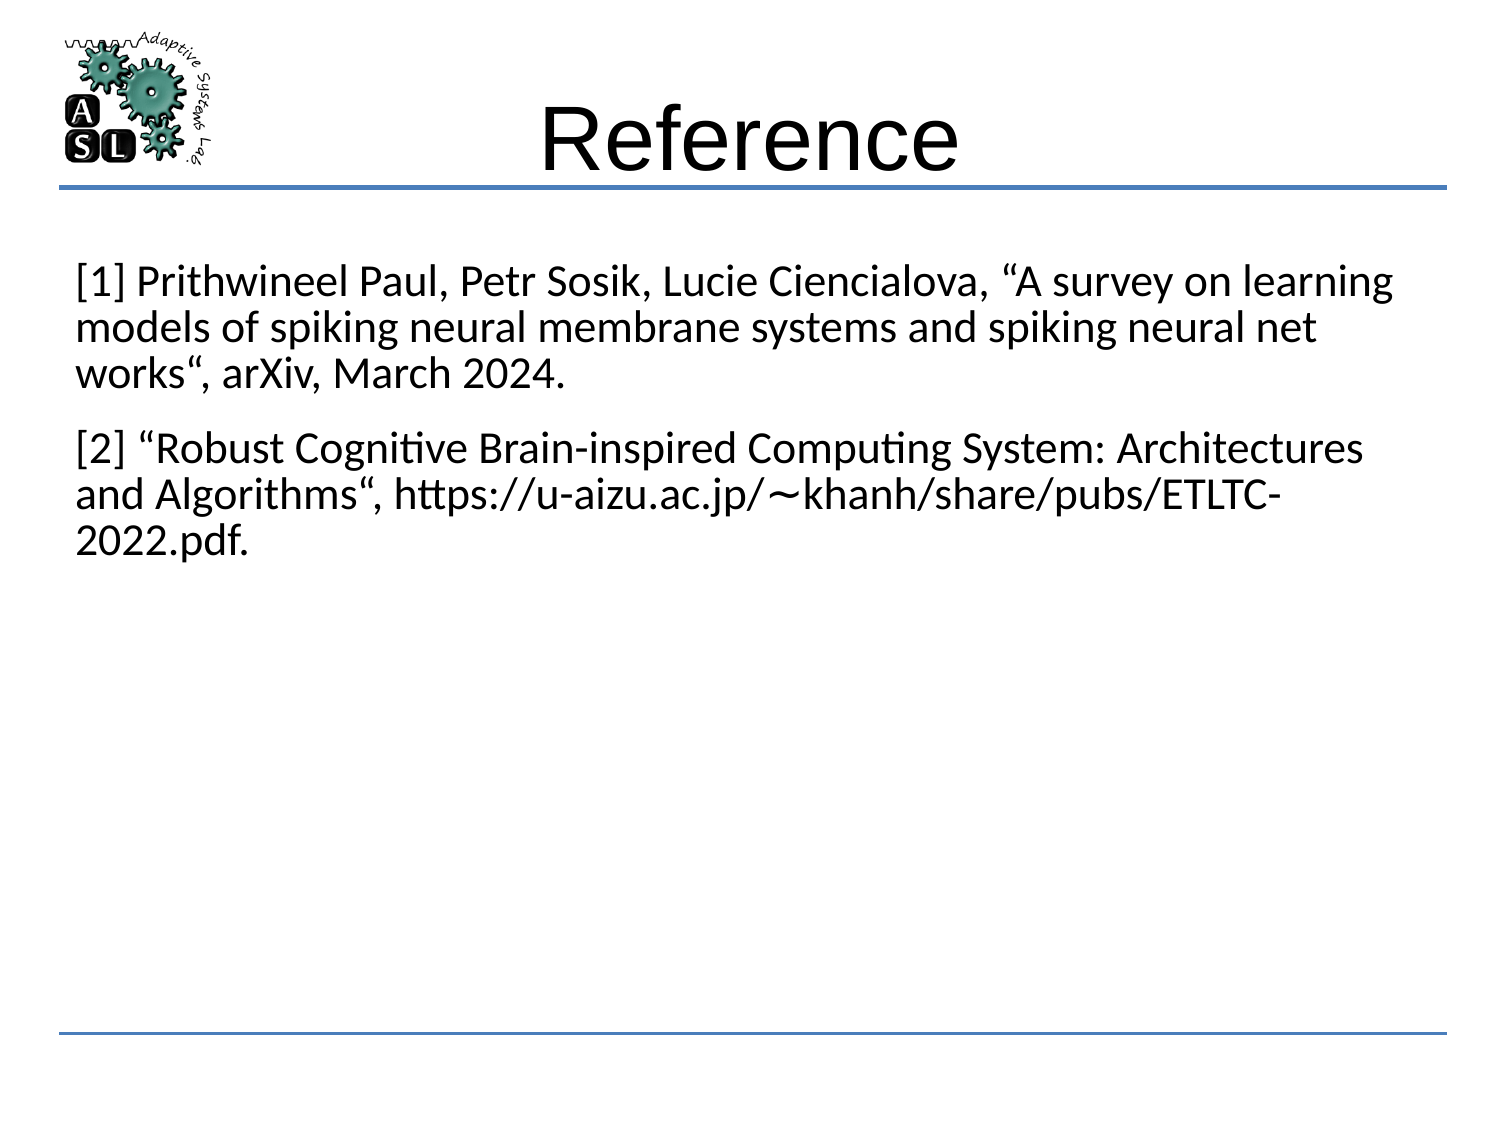

# Reference
[1] Prithwineel Paul, Petr Sosik, Lucie Ciencialova, “A survey on learning models of spiking neural membrane systems and spiking neural net works“, arXiv, March 2024.
[2] “Robust Cognitive Brain-inspired Computing System: Architectures and Algorithms“, https://u-aizu.ac.jp/∼khanh/share/pubs/ETLTC-2022.pdf.